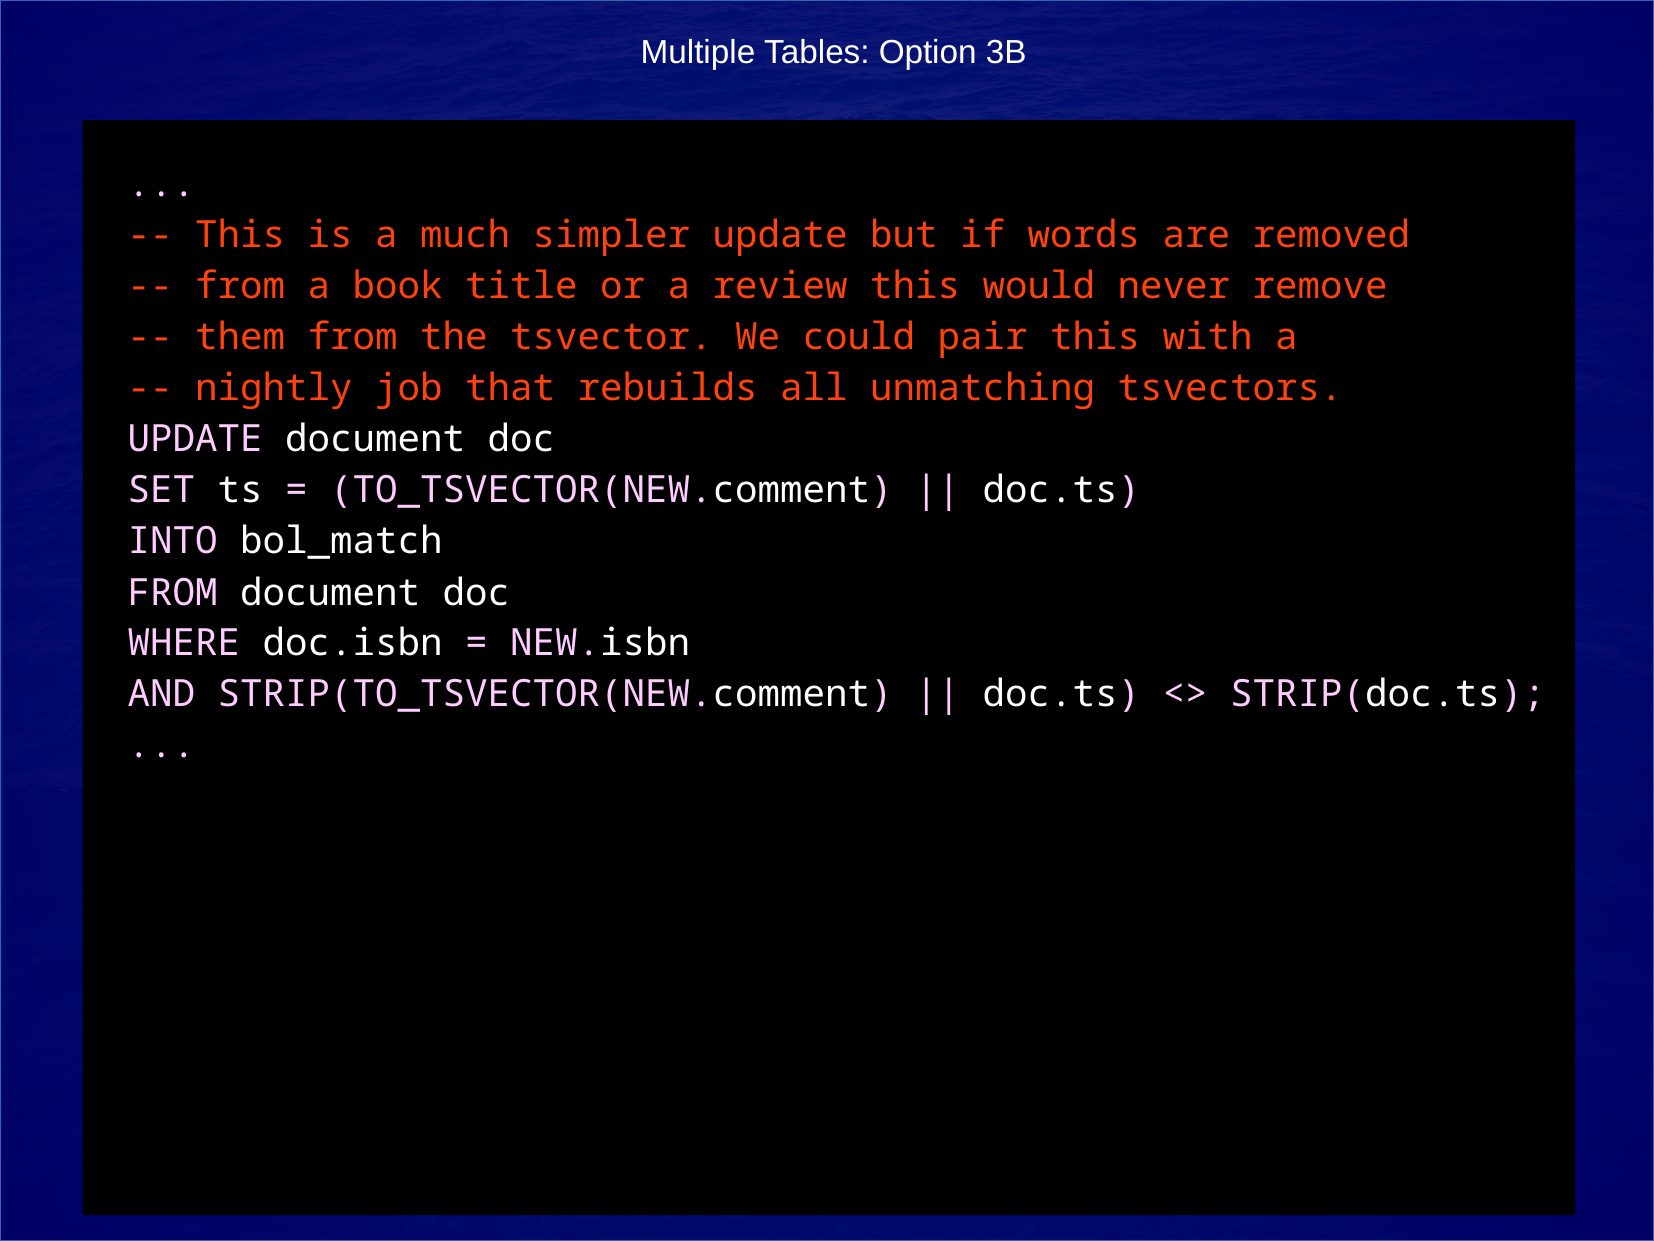

# Multiple Tables: Option 3B
 ...
 -- This is a much simpler update but if words are removed
 -- from a book title or a review this would never remove
 -- them from the tsvector. We could pair this with a
 -- nightly job that rebuilds all unmatching tsvectors.
 UPDATE document doc
 SET ts = (TO_TSVECTOR(NEW.comment) || doc.ts)
 INTO bol_match
 FROM document doc
 WHERE doc.isbn = NEW.isbn
 AND STRIP(TO_TSVECTOR(NEW.comment) || doc.ts) <> STRIP(doc.ts);
 ...